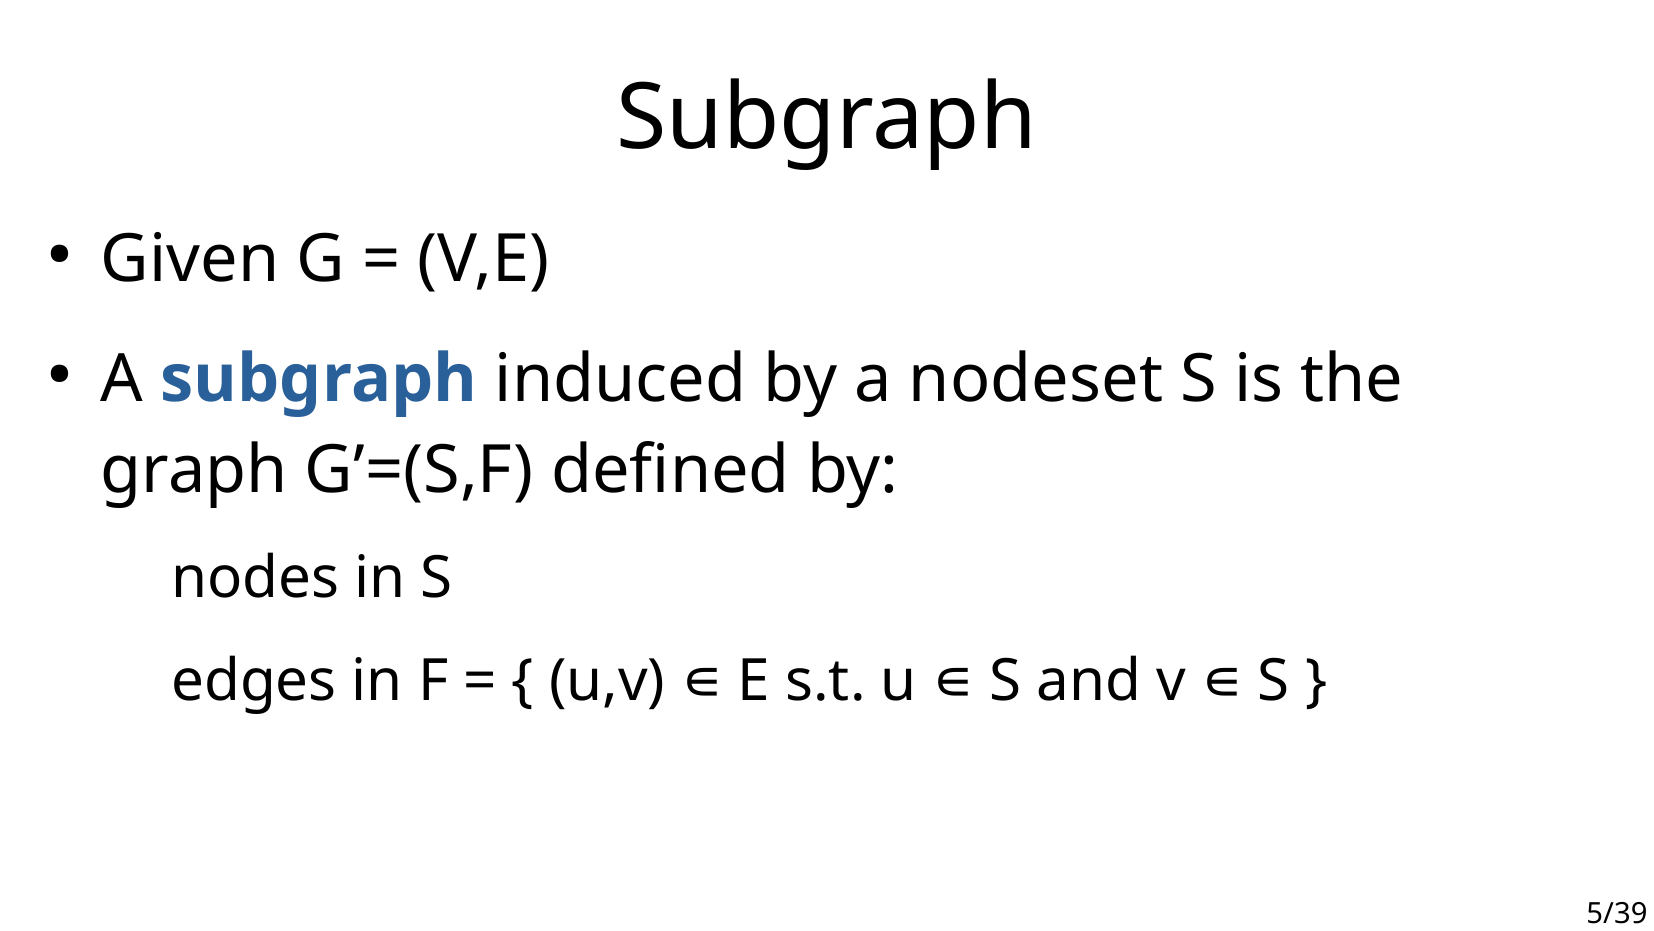

# Subgraph
Given G = (V,E)
A subgraph induced by a nodeset S is the graph G’=(S,F) defined by:
nodes in S
edges in F = { (u,v) ∊ E s.t. u ∊ S and v ∊ S }
5